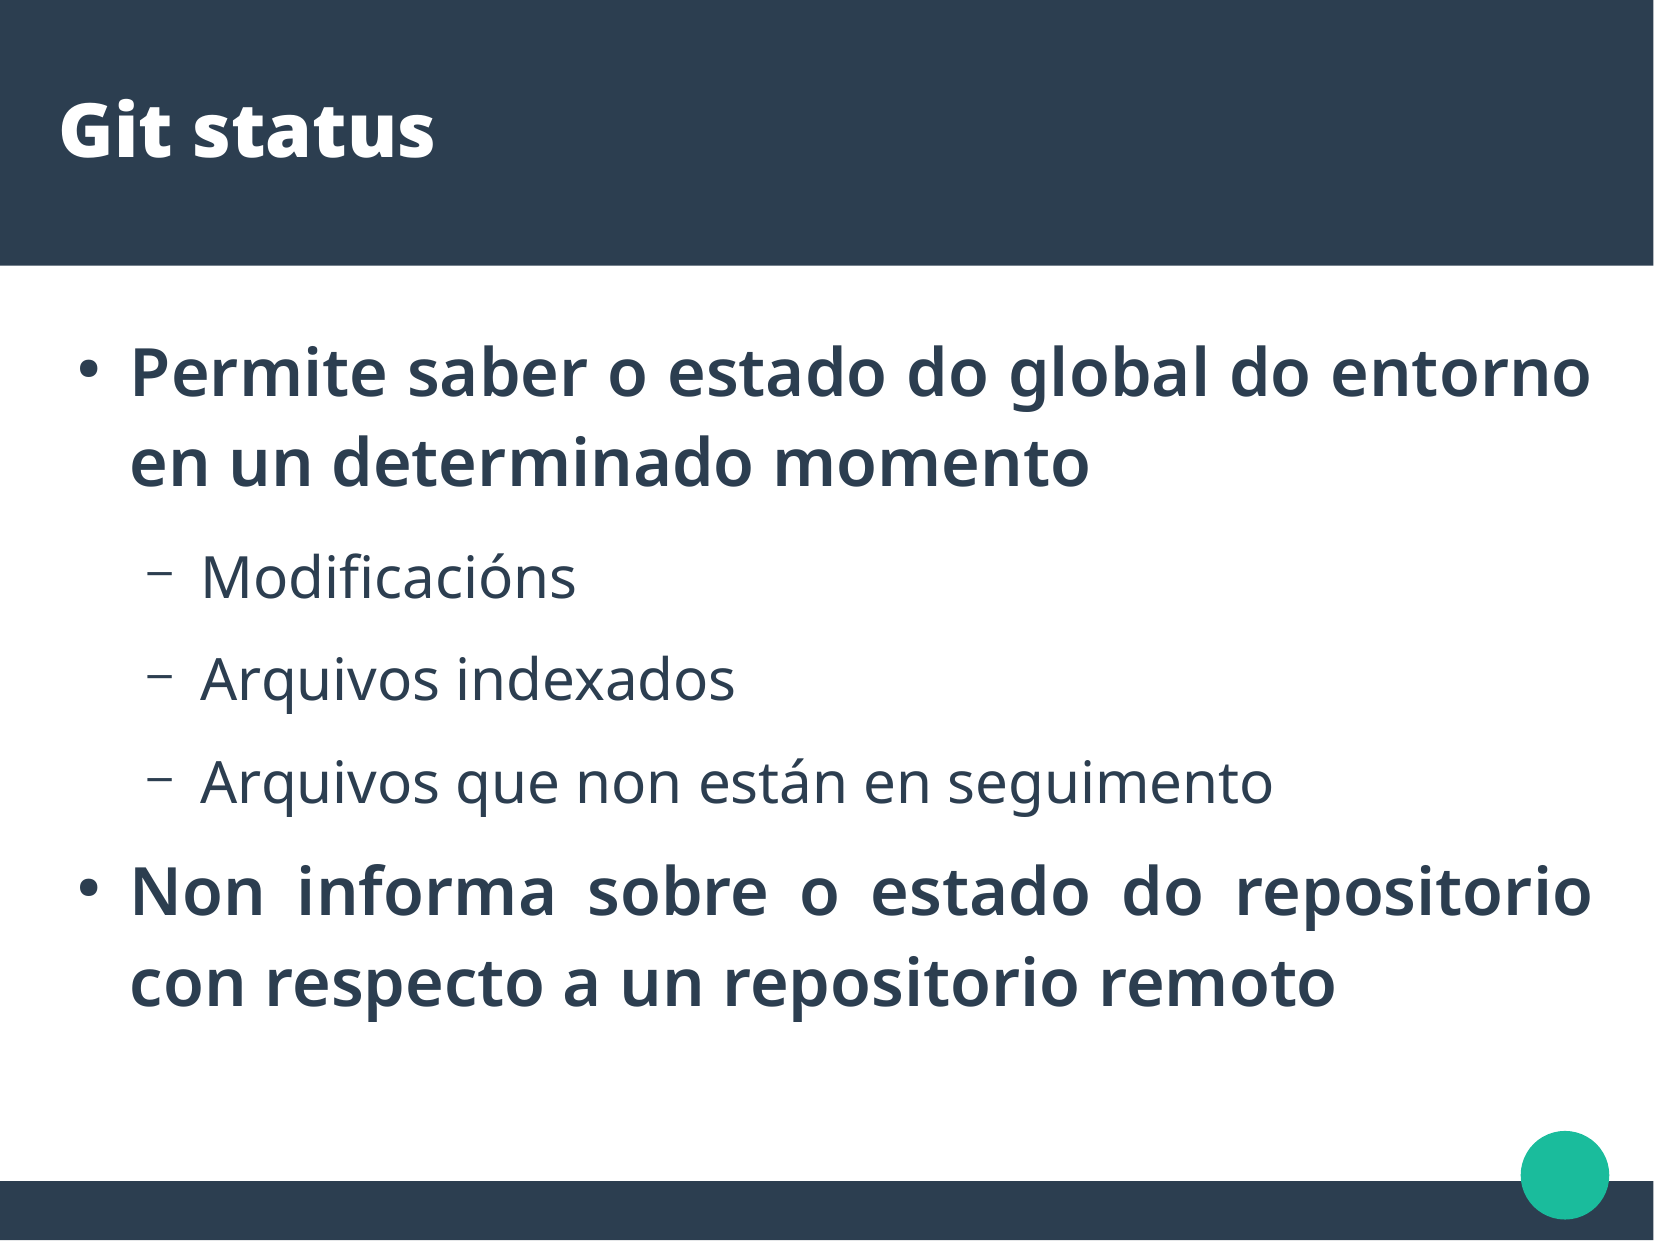

# Git status
Permite saber o estado do global do entorno en un determinado momento
Modificacións
Arquivos indexados
Arquivos que non están en seguimento
Non informa sobre o estado do repositorio con respecto a un repositorio remoto